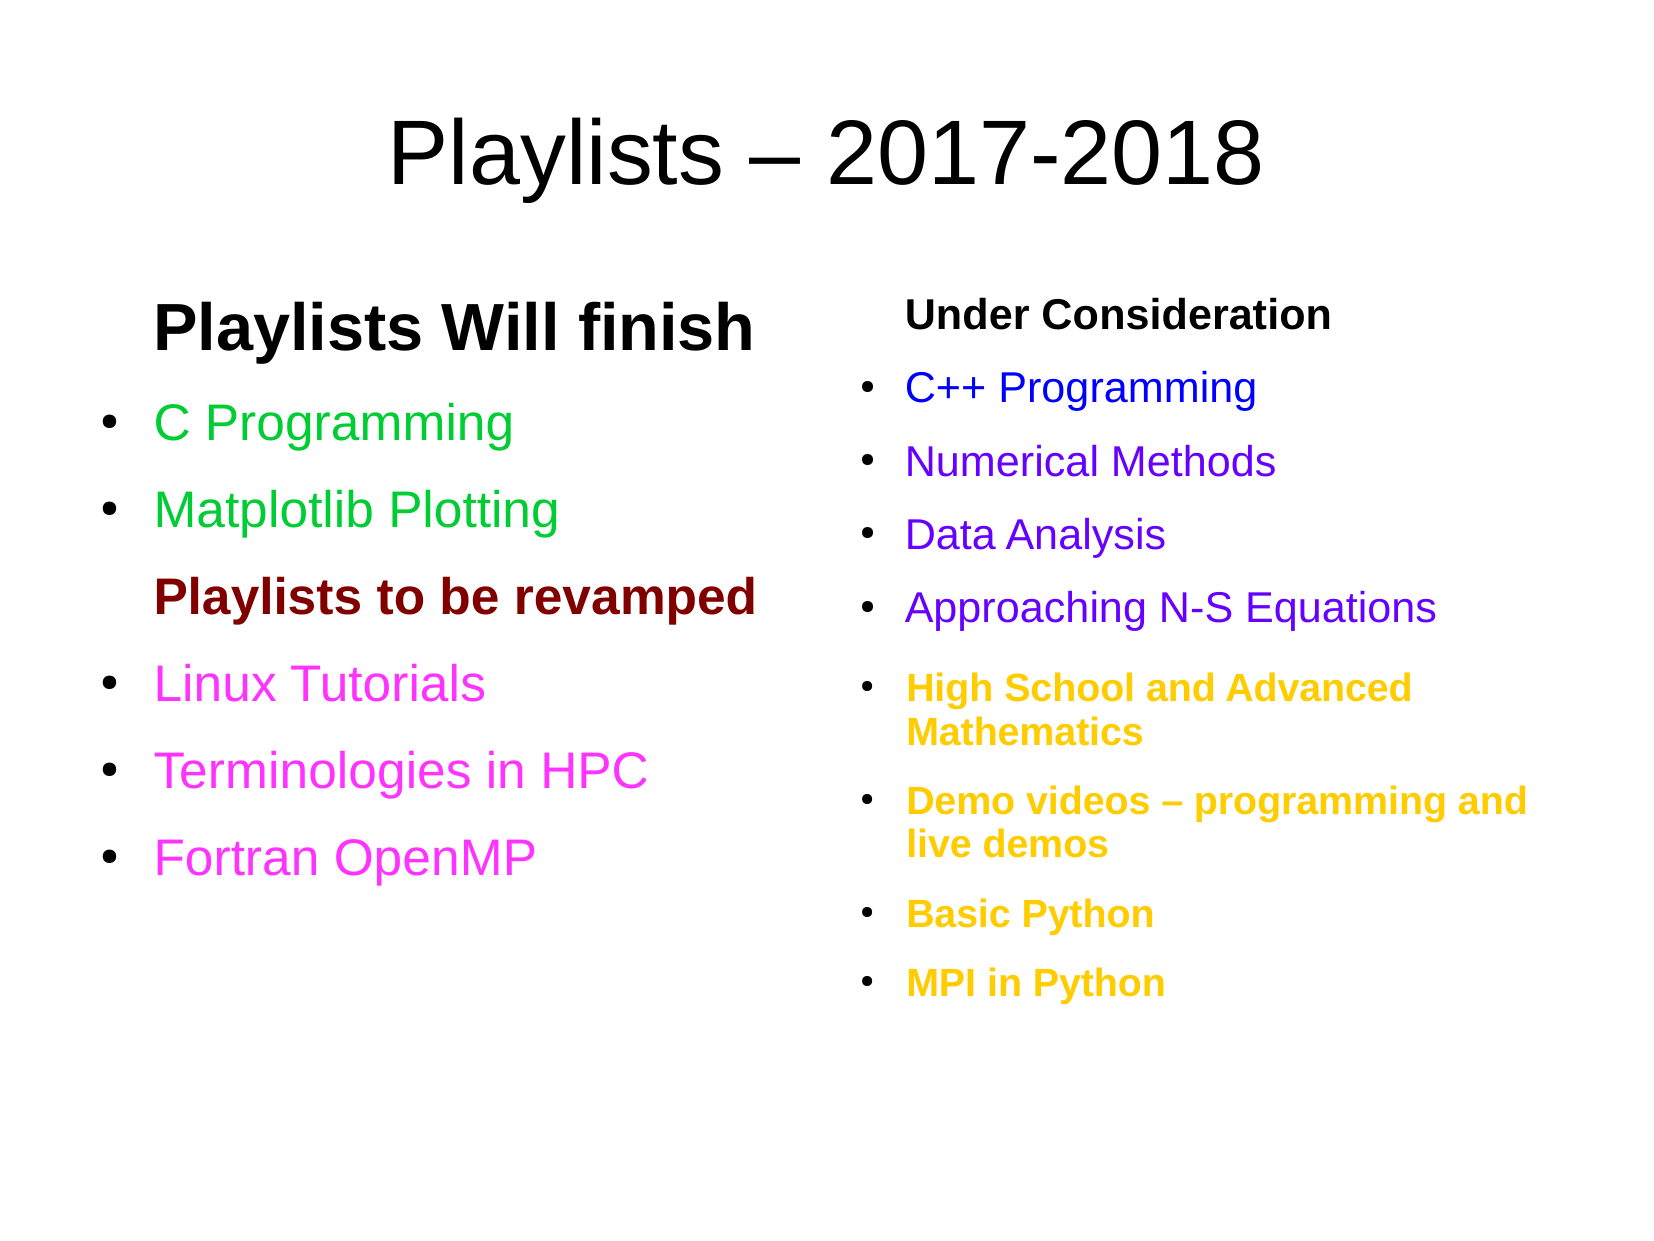

# Playlists – 2017-2018
Playlists Will finish
C Programming
Matplotlib Plotting
Playlists to be revamped
Linux Tutorials
Terminologies in HPC
Fortran OpenMP
Under Consideration
C++ Programming
Numerical Methods
Data Analysis
Approaching N-S Equations
High School and Advanced Mathematics
Demo videos – programming and live demos
Basic Python
MPI in Python